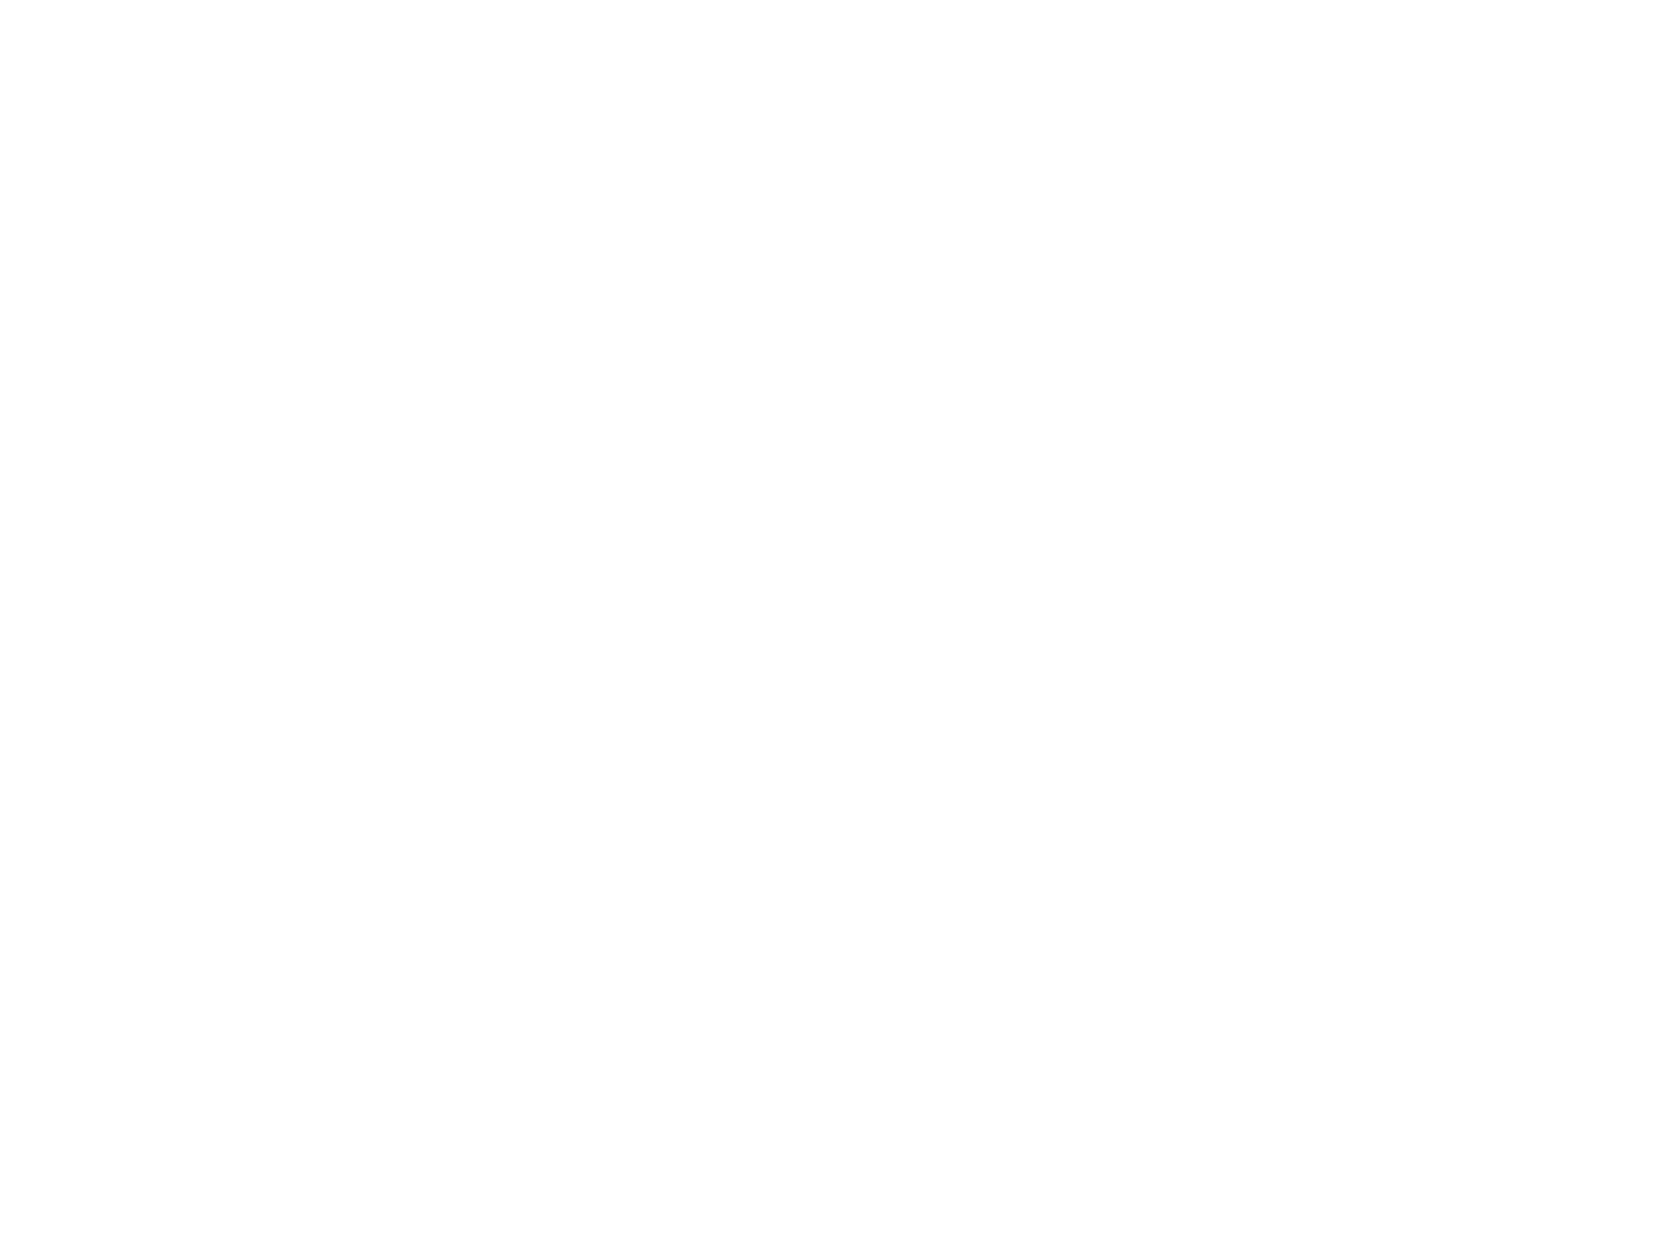

created_at: 			"Mon Mar 05 22:08:25 +0000 2007"
description: 			"The president of the United States of America"
favourites_count: 	0
followers_count: 	1221122
friends_count: 		776706
Id: 					813286
location: 				"Chicago, IL"
name: 					"Barack Obama"
profile_image_url: 	"http://s3.amazonaws.com/twitter_production/
 profile_images/219314140/
 obama_4color_omark_normal.jpg"
protected: 			false
screen_name: 		"BarackObama"
statuses_count: 	272
time_zone: 			"Central Time (US & Canada)"
url: 					"http://www.barackobama.com"